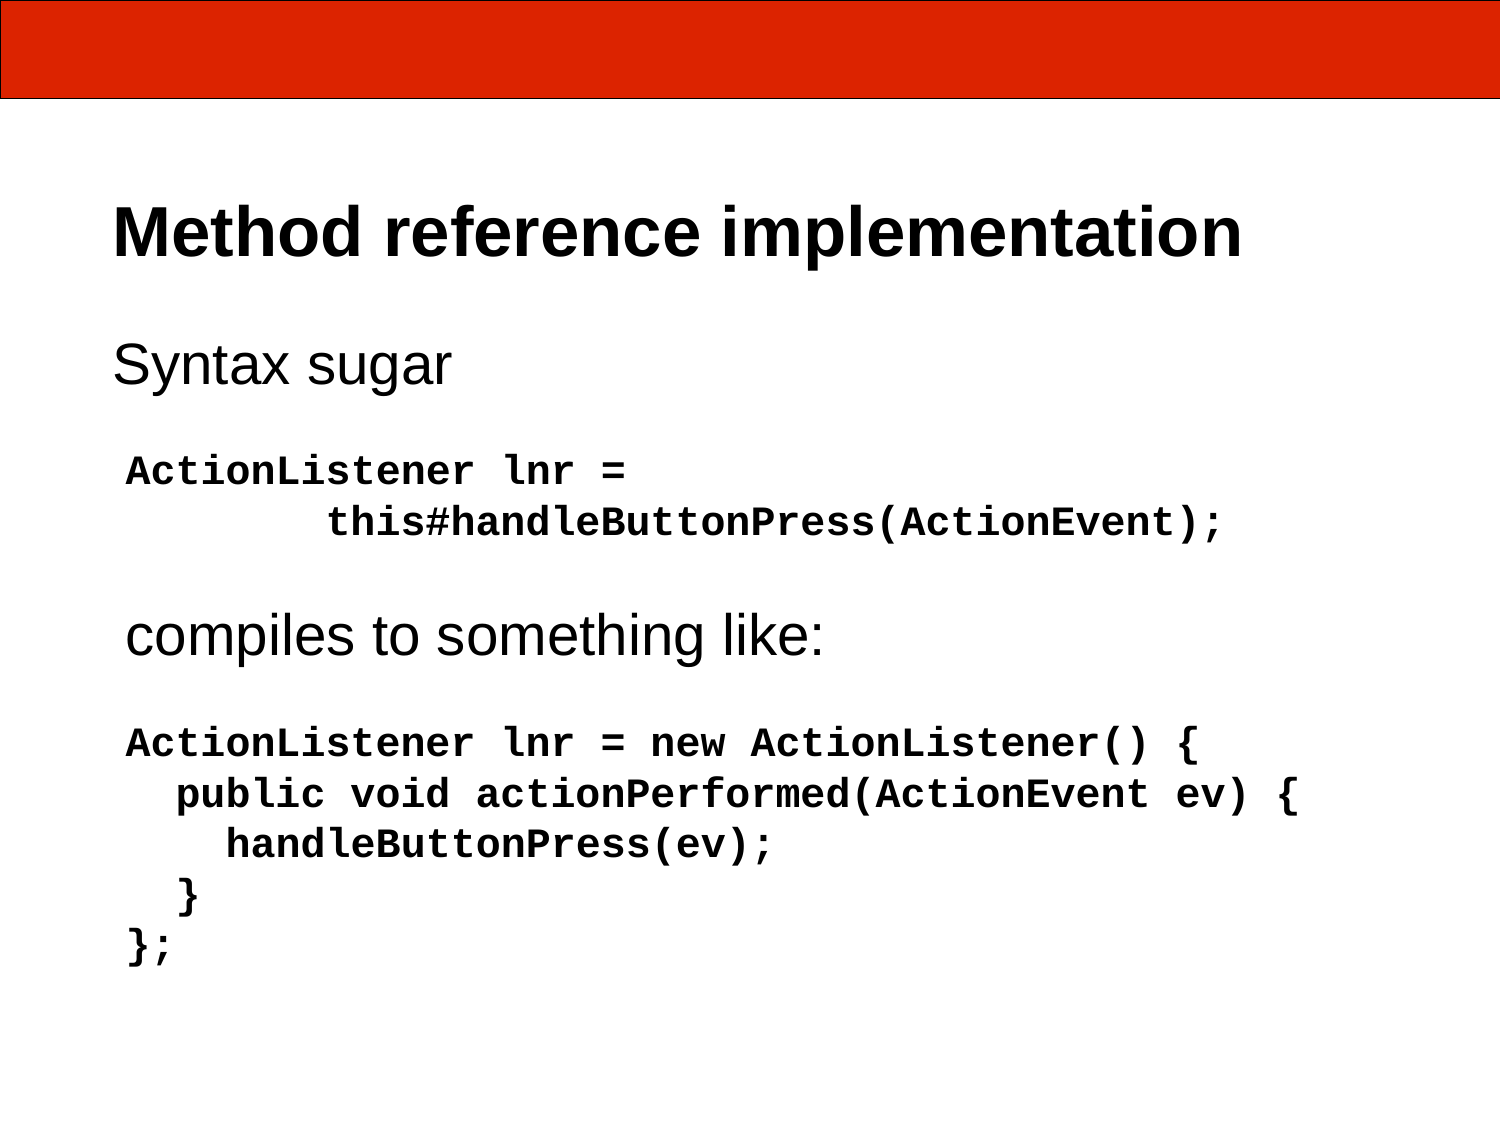

# Method reference implementation
Syntax sugar
ActionListener lnr =
 this#handleButtonPress(ActionEvent);
compiles to something like:
ActionListener lnr = new ActionListener() {
 public void actionPerformed(ActionEvent ev) {
 handleButtonPress(ev);
 }
};